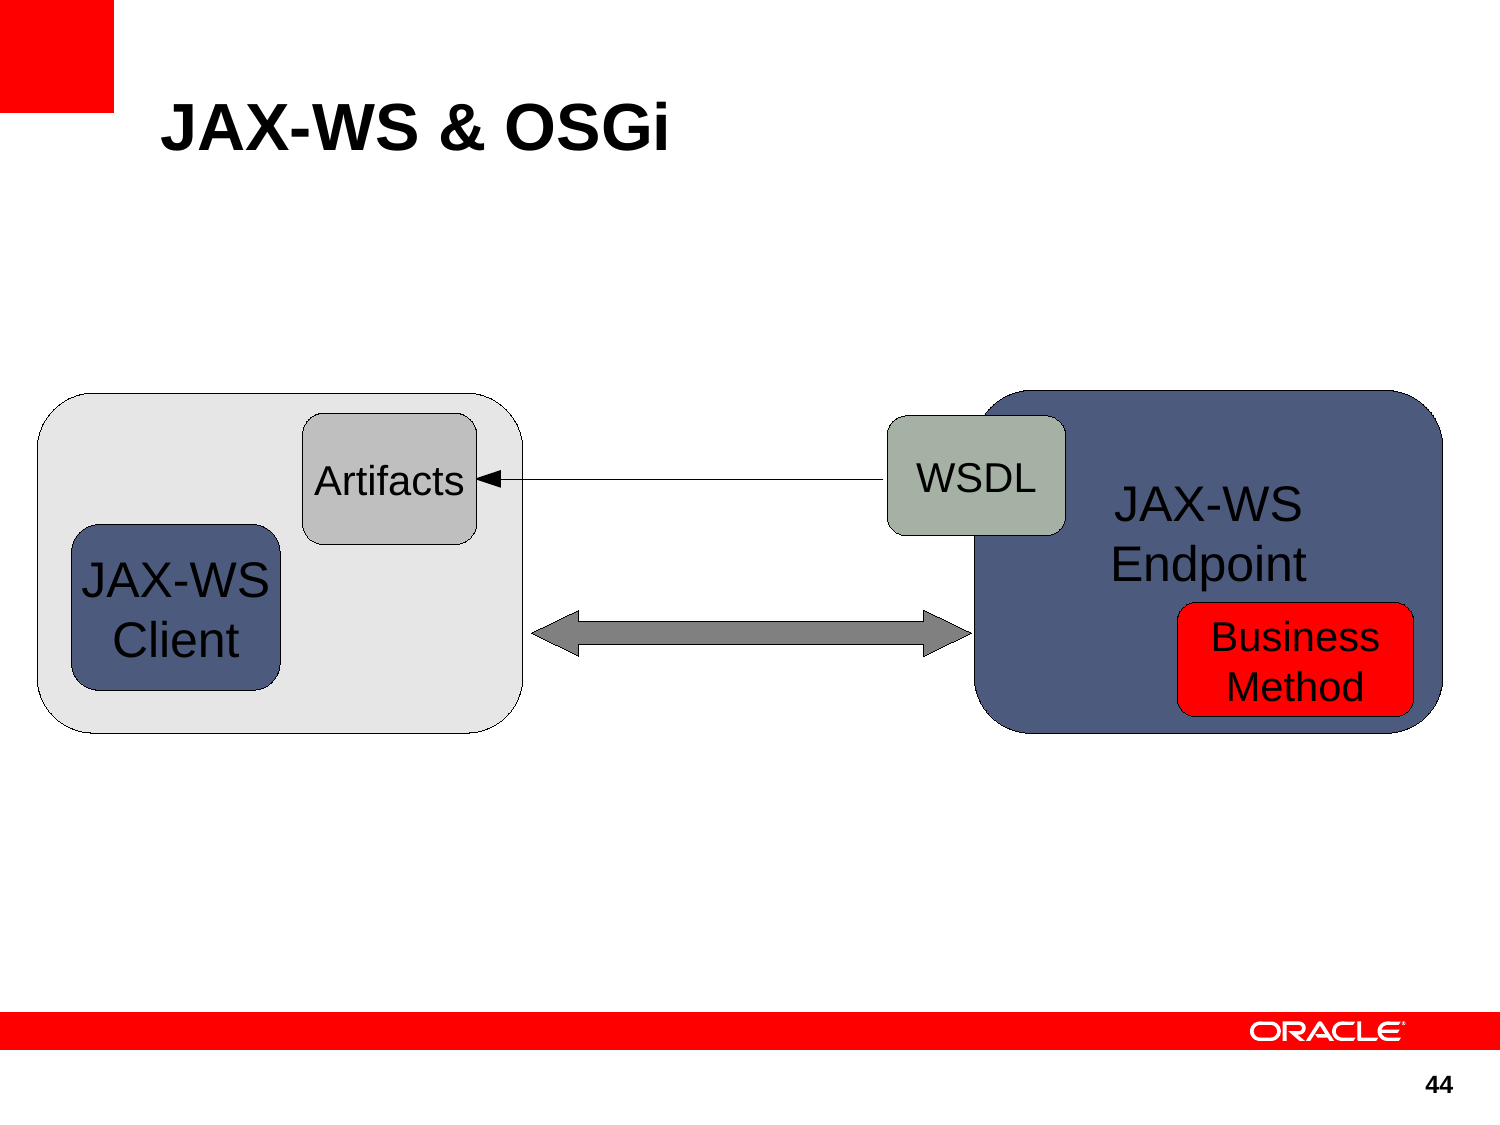

# JAX-WS & OSGi
JAX-WS
Endpoint
Artifacts
WSDL
JAX-WS
Client
Business
Method